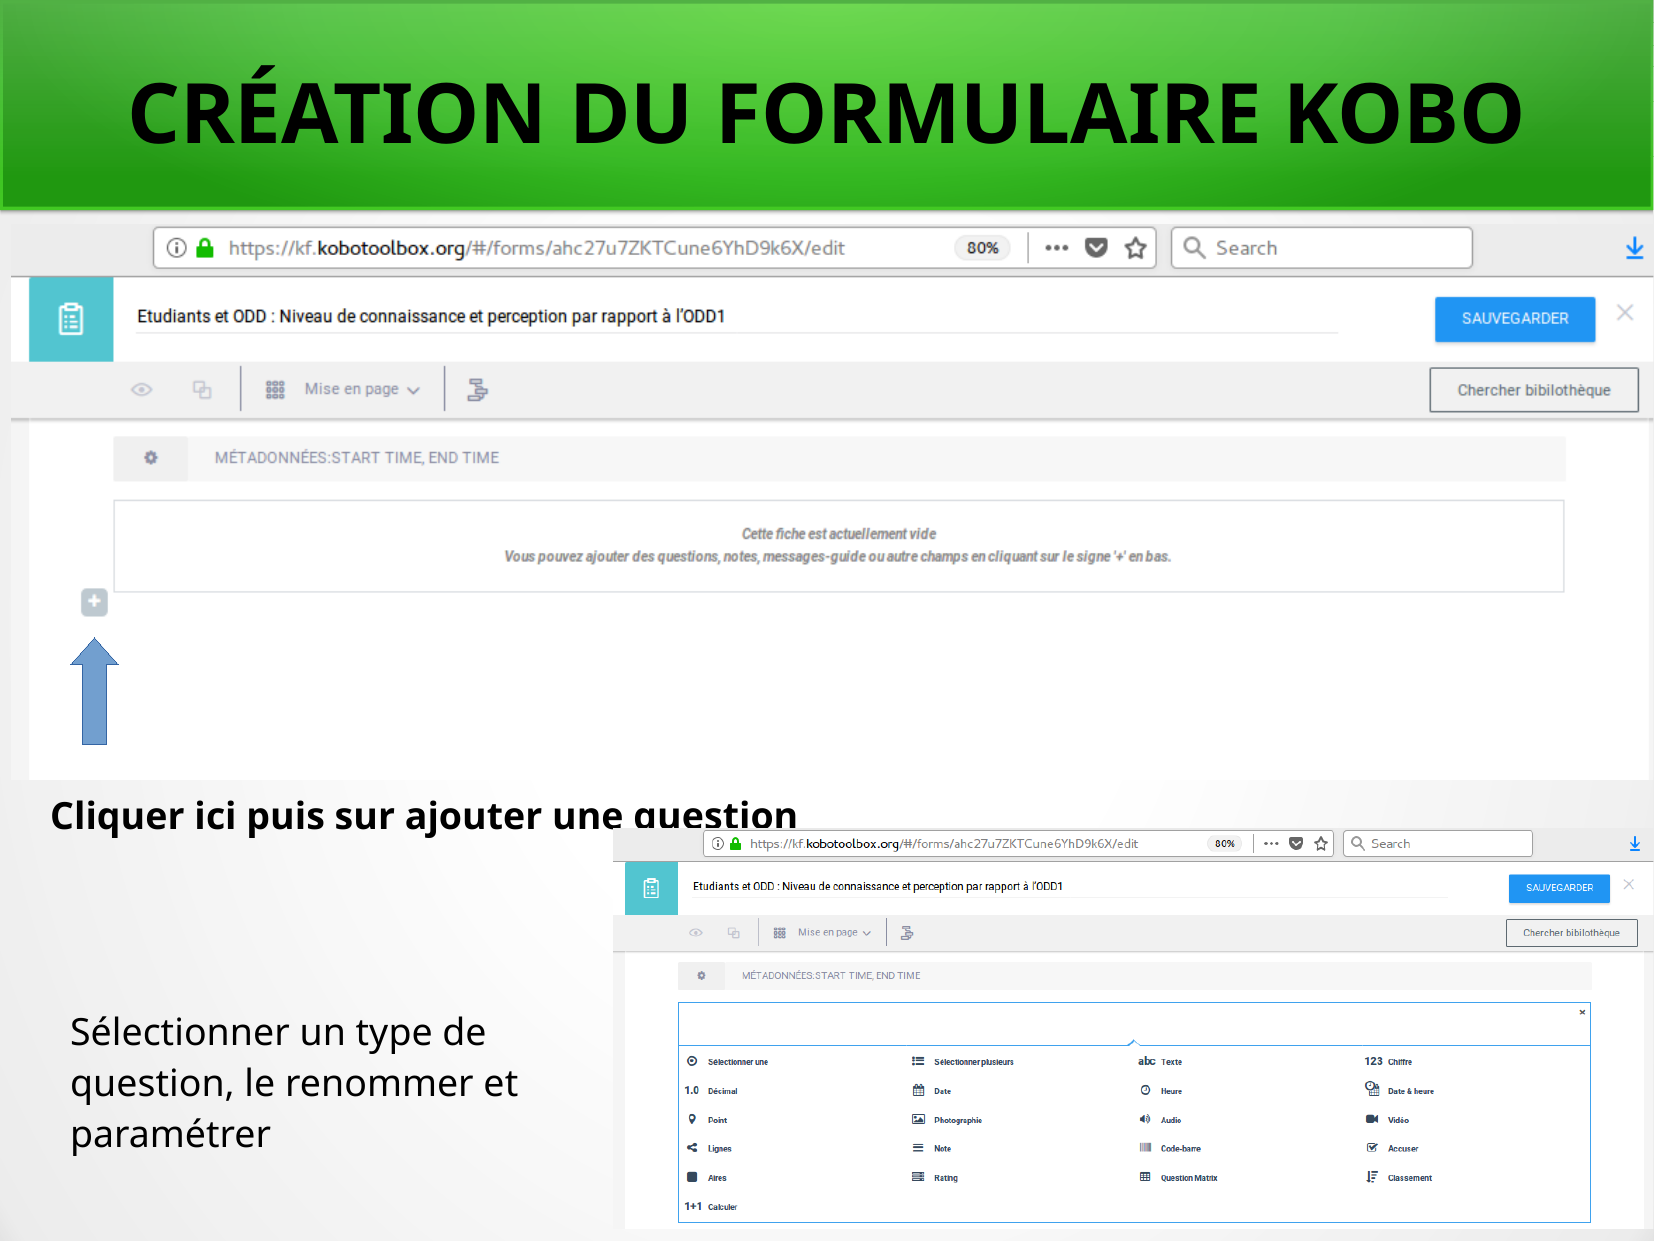

CRÉATION DU FORMULAIRE KOBO
Cliquer ici puis sur ajouter une question
Sélectionner un type de question, le renommer et paramétrer